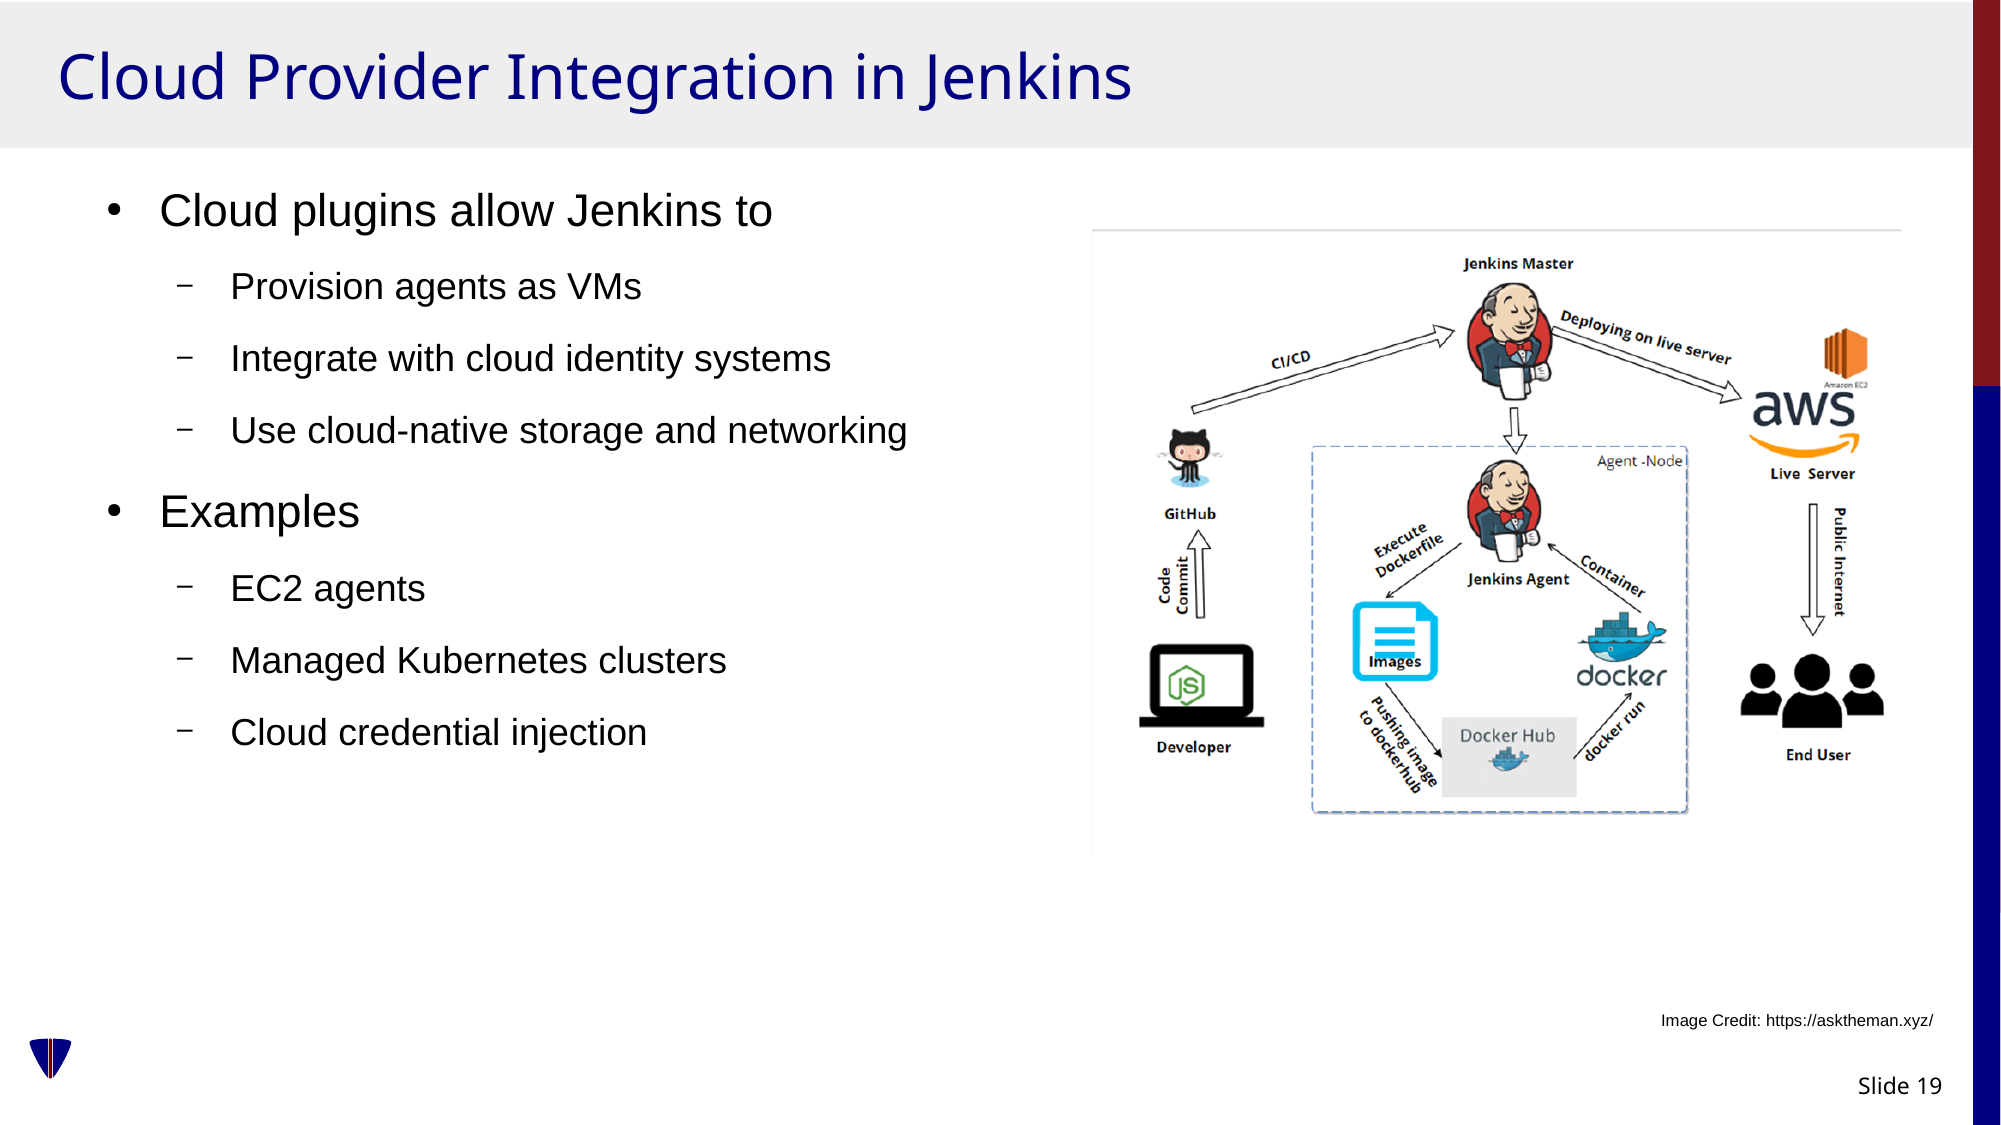

# Cloud Provider Integration in Jenkins
Cloud plugins allow Jenkins to
Provision agents as VMs
Integrate with cloud identity systems
Use cloud-native storage and networking
Examples
EC2 agents
Managed Kubernetes clusters
Cloud credential injection
Image Credit: https://asktheman.xyz/